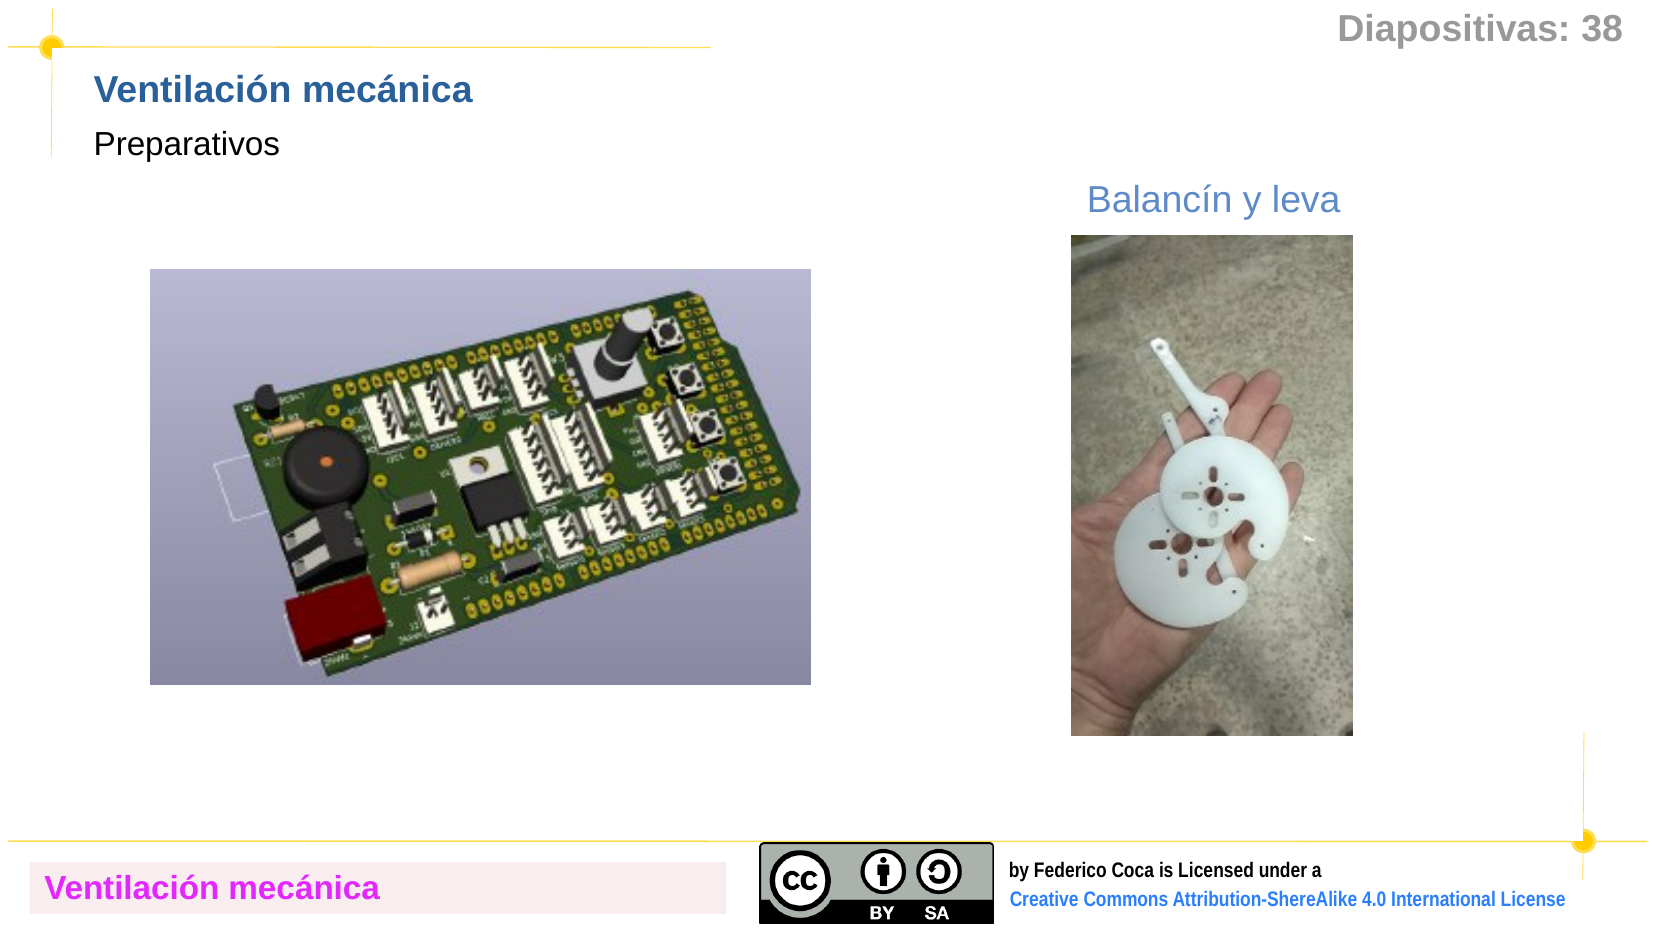

Diapositivas: 38
Ventilación mecánica
Preparativos
Balancín y leva
Ventilación mecánica